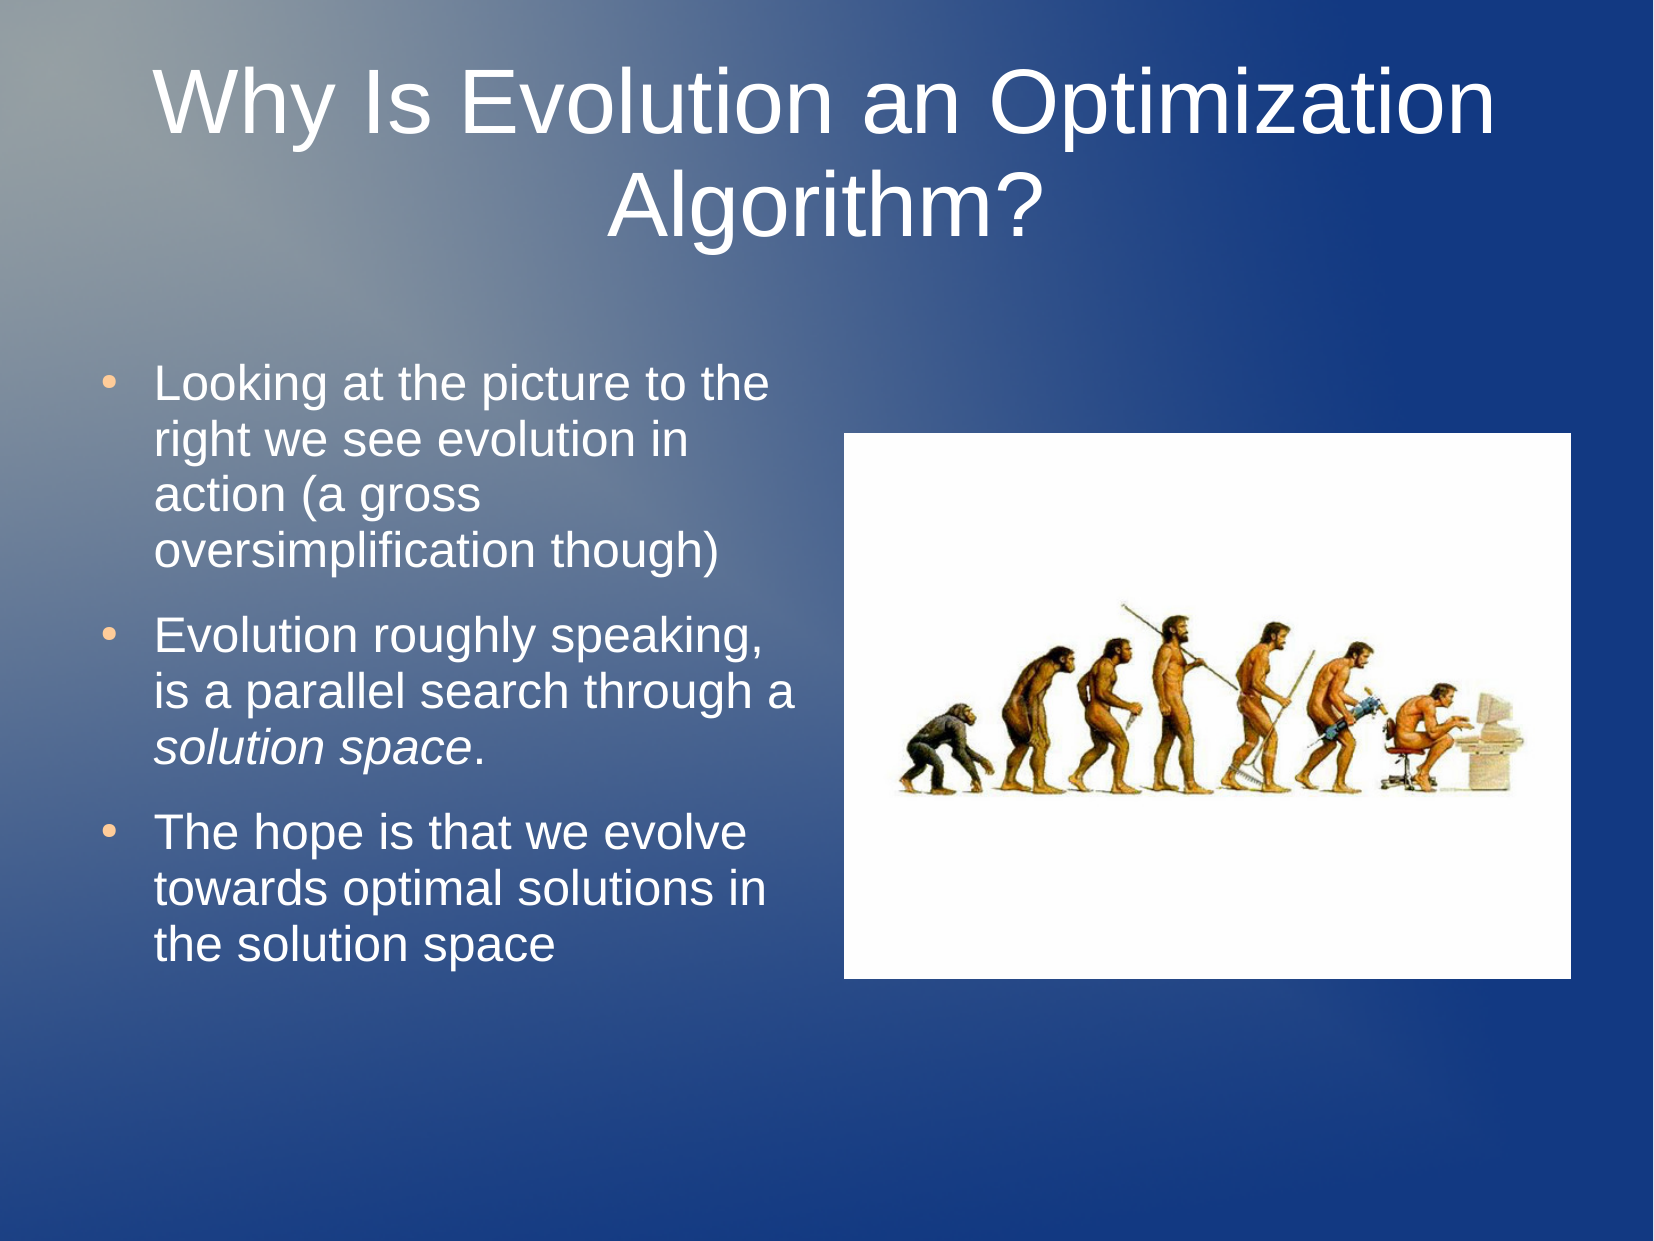

# Why Is Evolution an Optimization Algorithm?
Looking at the picture to the right we see evolution in action (a gross oversimplification though)
Evolution roughly speaking, is a parallel search through a solution space.
The hope is that we evolve towards optimal solutions in the solution space